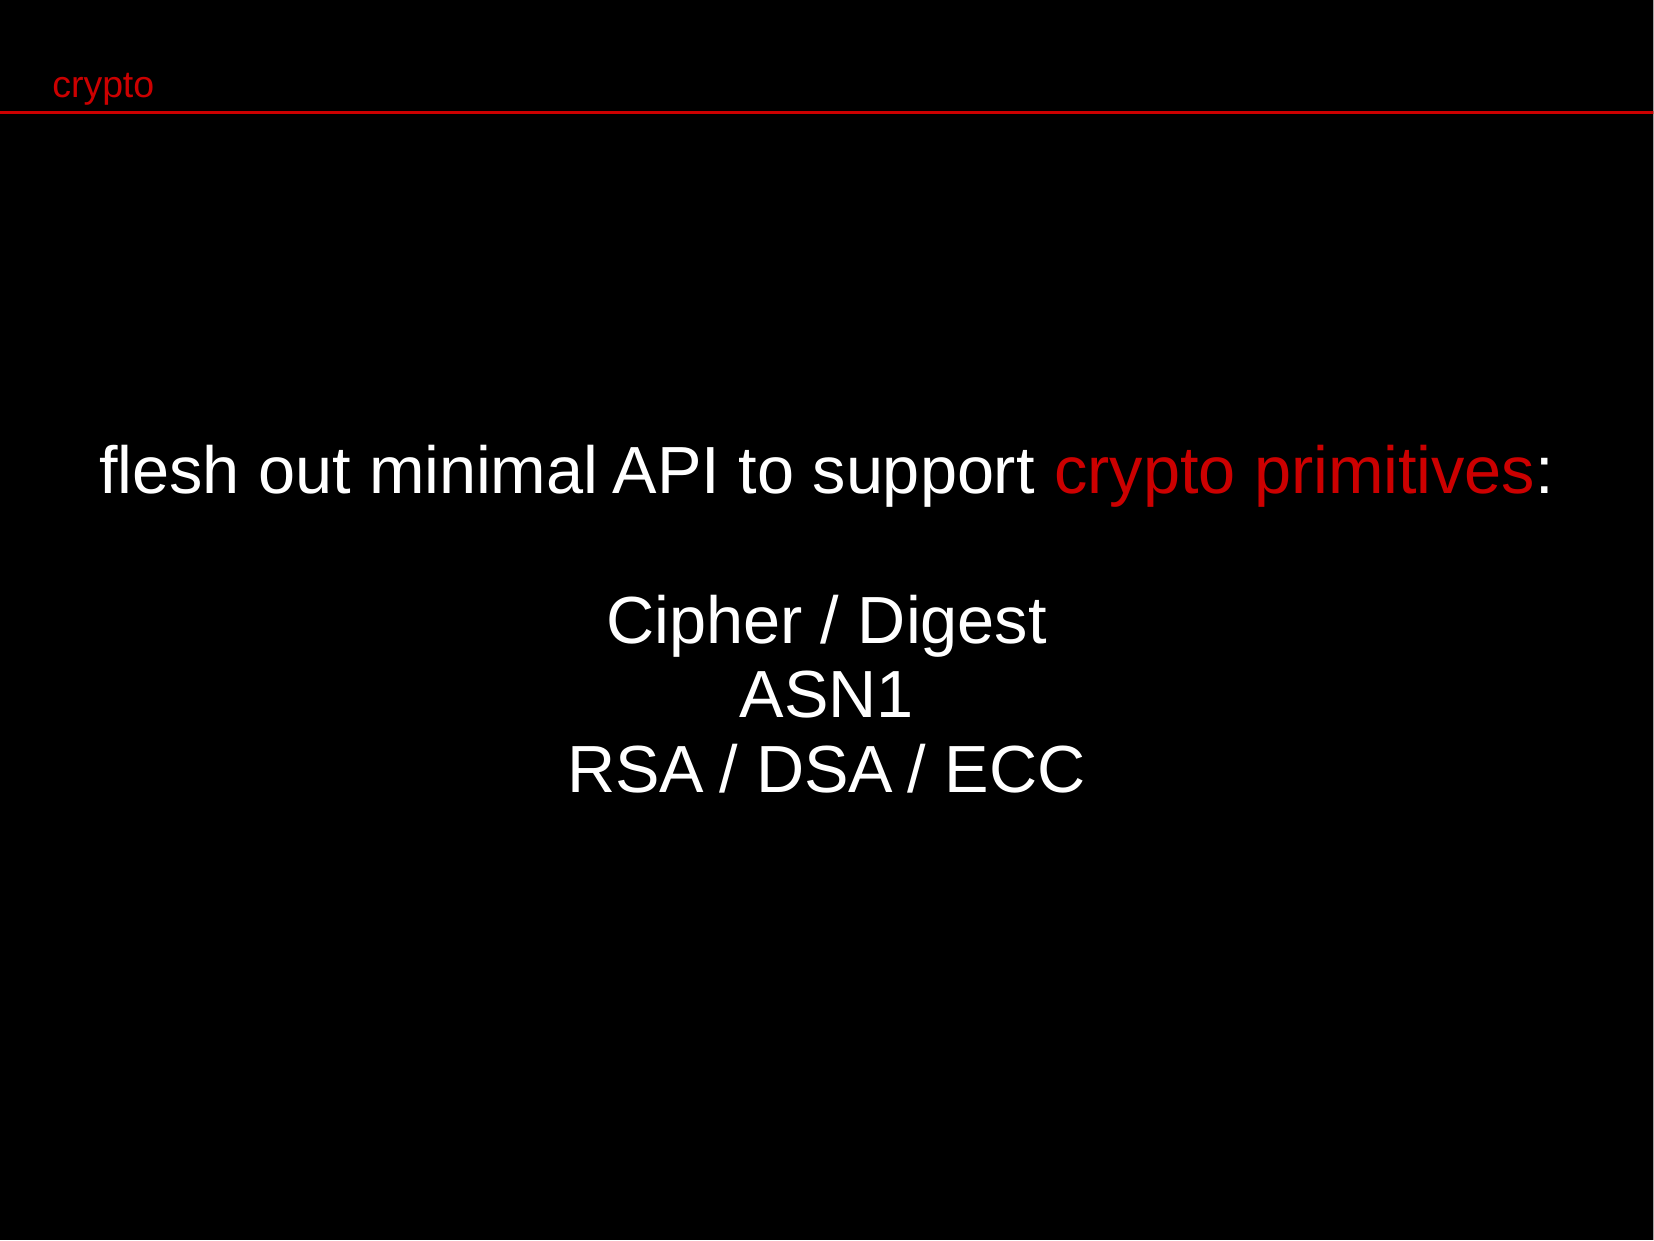

# flesh out minimal API to support crypto primitives:
Cipher / Digest
ASN1
RSA / DSA / ECC
crypto